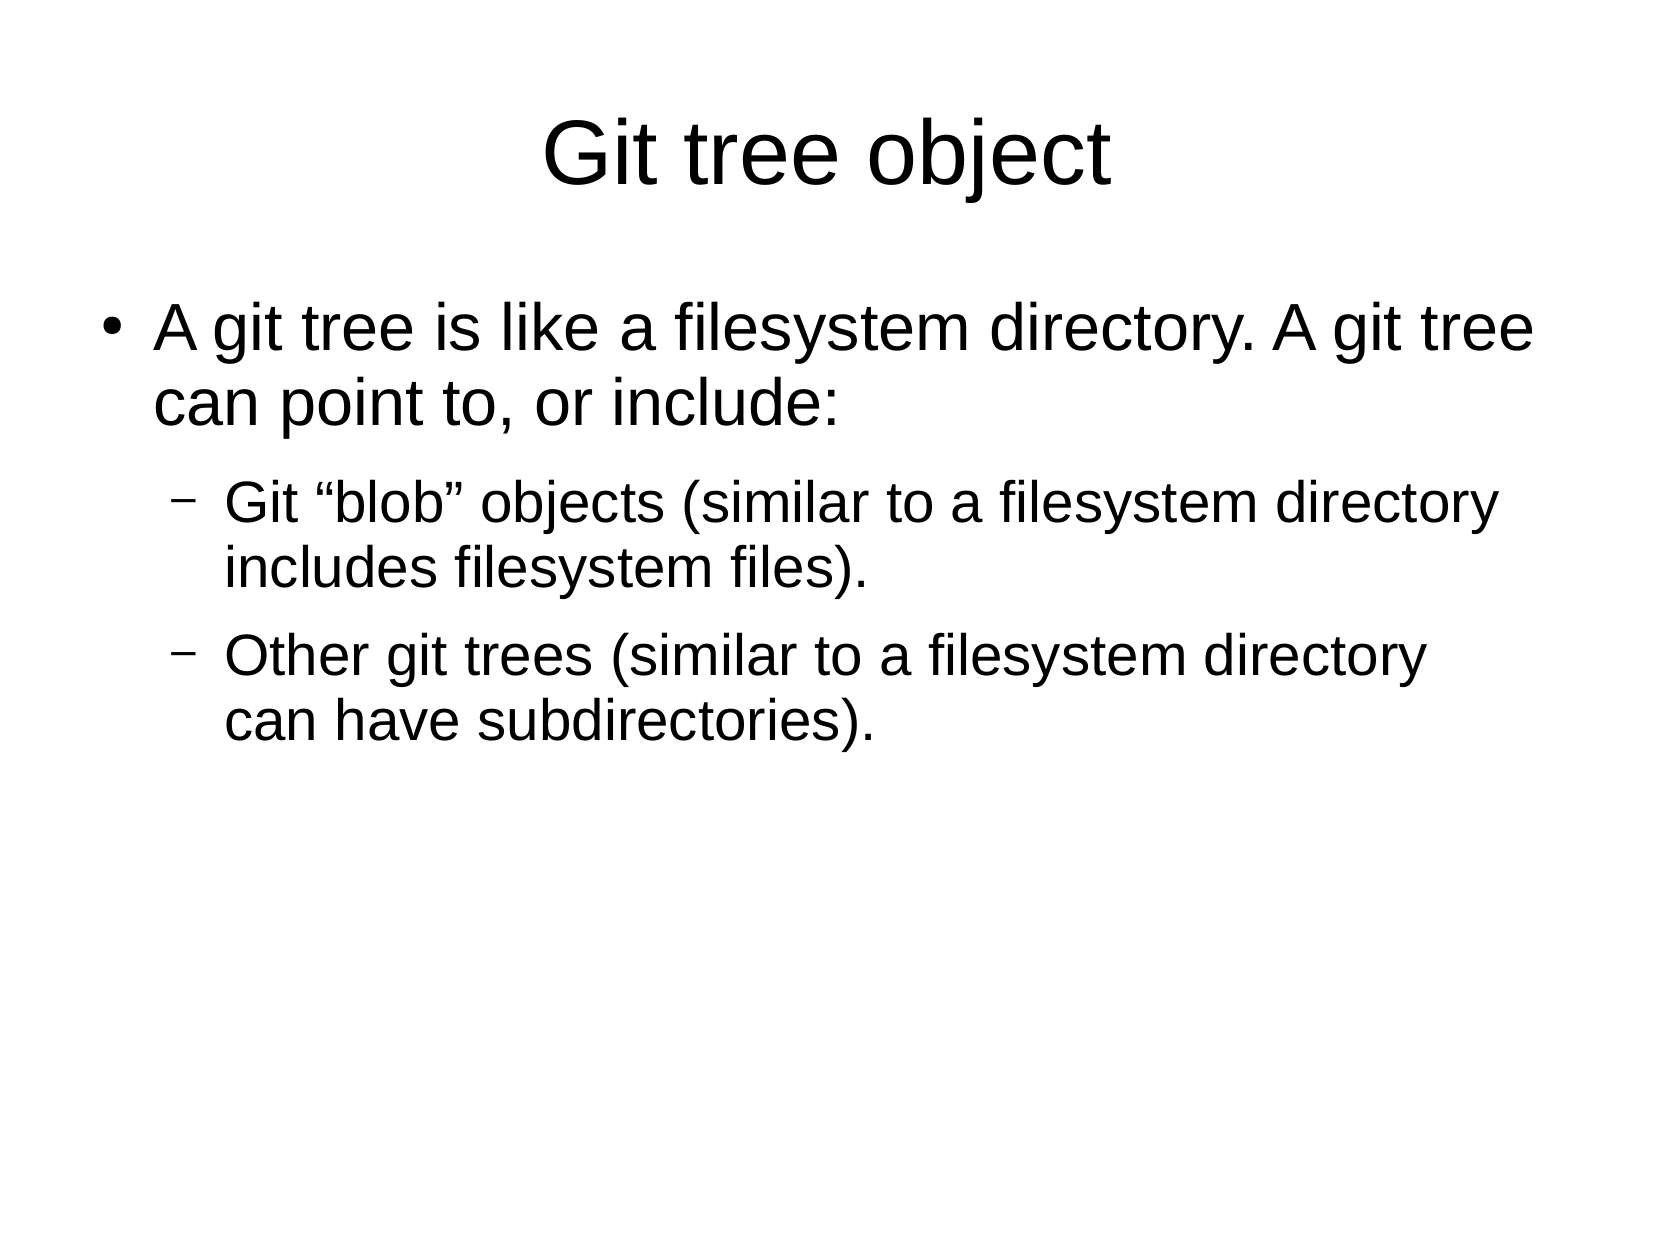

# Git tree object
A git tree is like a filesystem directory. A git tree can point to, or include:
Git “blob” objects (similar to a filesystem directory includes filesystem files).
Other git trees (similar to a filesystem directory can have subdirectories).